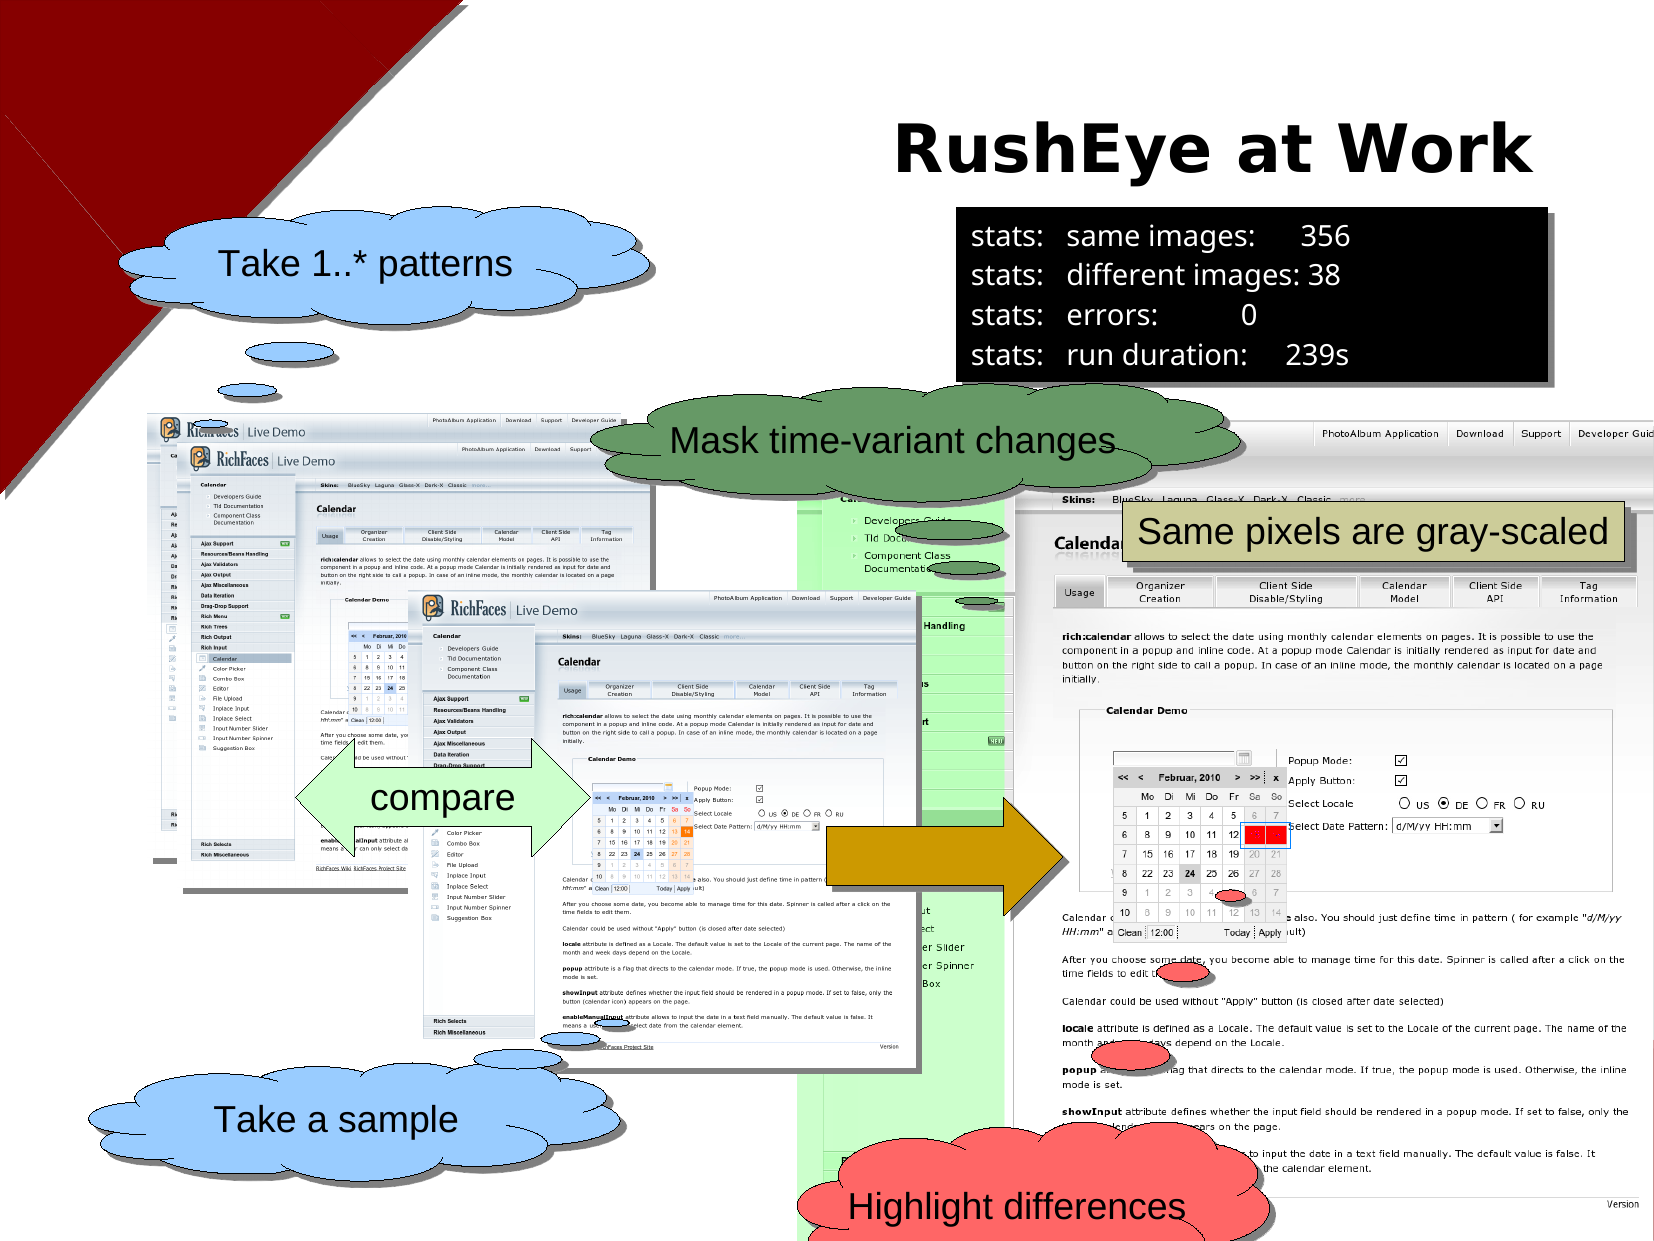

# RushEye at Work
Take 1..* patterns
| stats: same images: 356 stats: different images: 38 stats: errors: 0 stats: run duration: 239s |
| --- |
Mask time-variant changes
Same pixels are gray-scaled
compare
Take a sample
Highlight differences